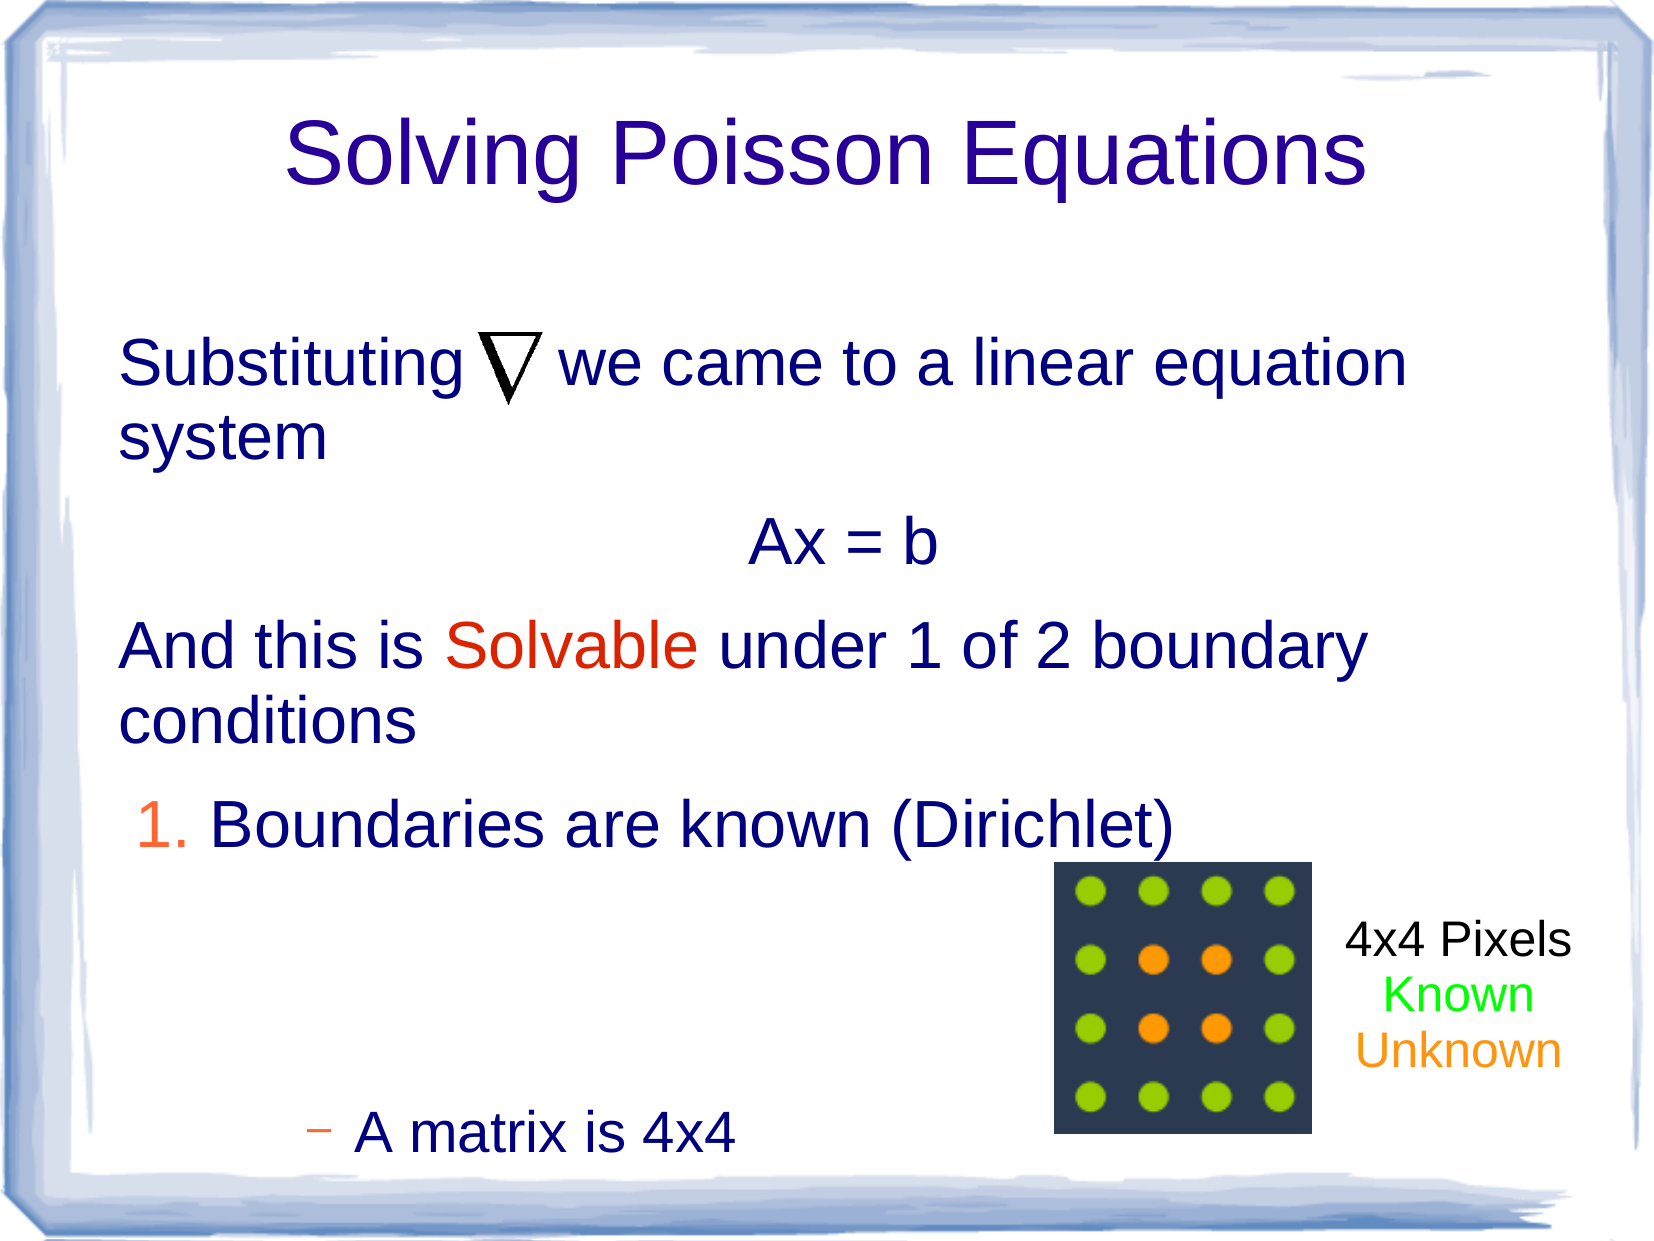

# Solving Poisson Equations
Substituting we came to a linear equation system
Ax = b
And this is Solvable under 1 of 2 boundary conditions
 Boundaries are known (Dirichlet)
A matrix is 4x4
4x4 Pixels
Known
Unknown